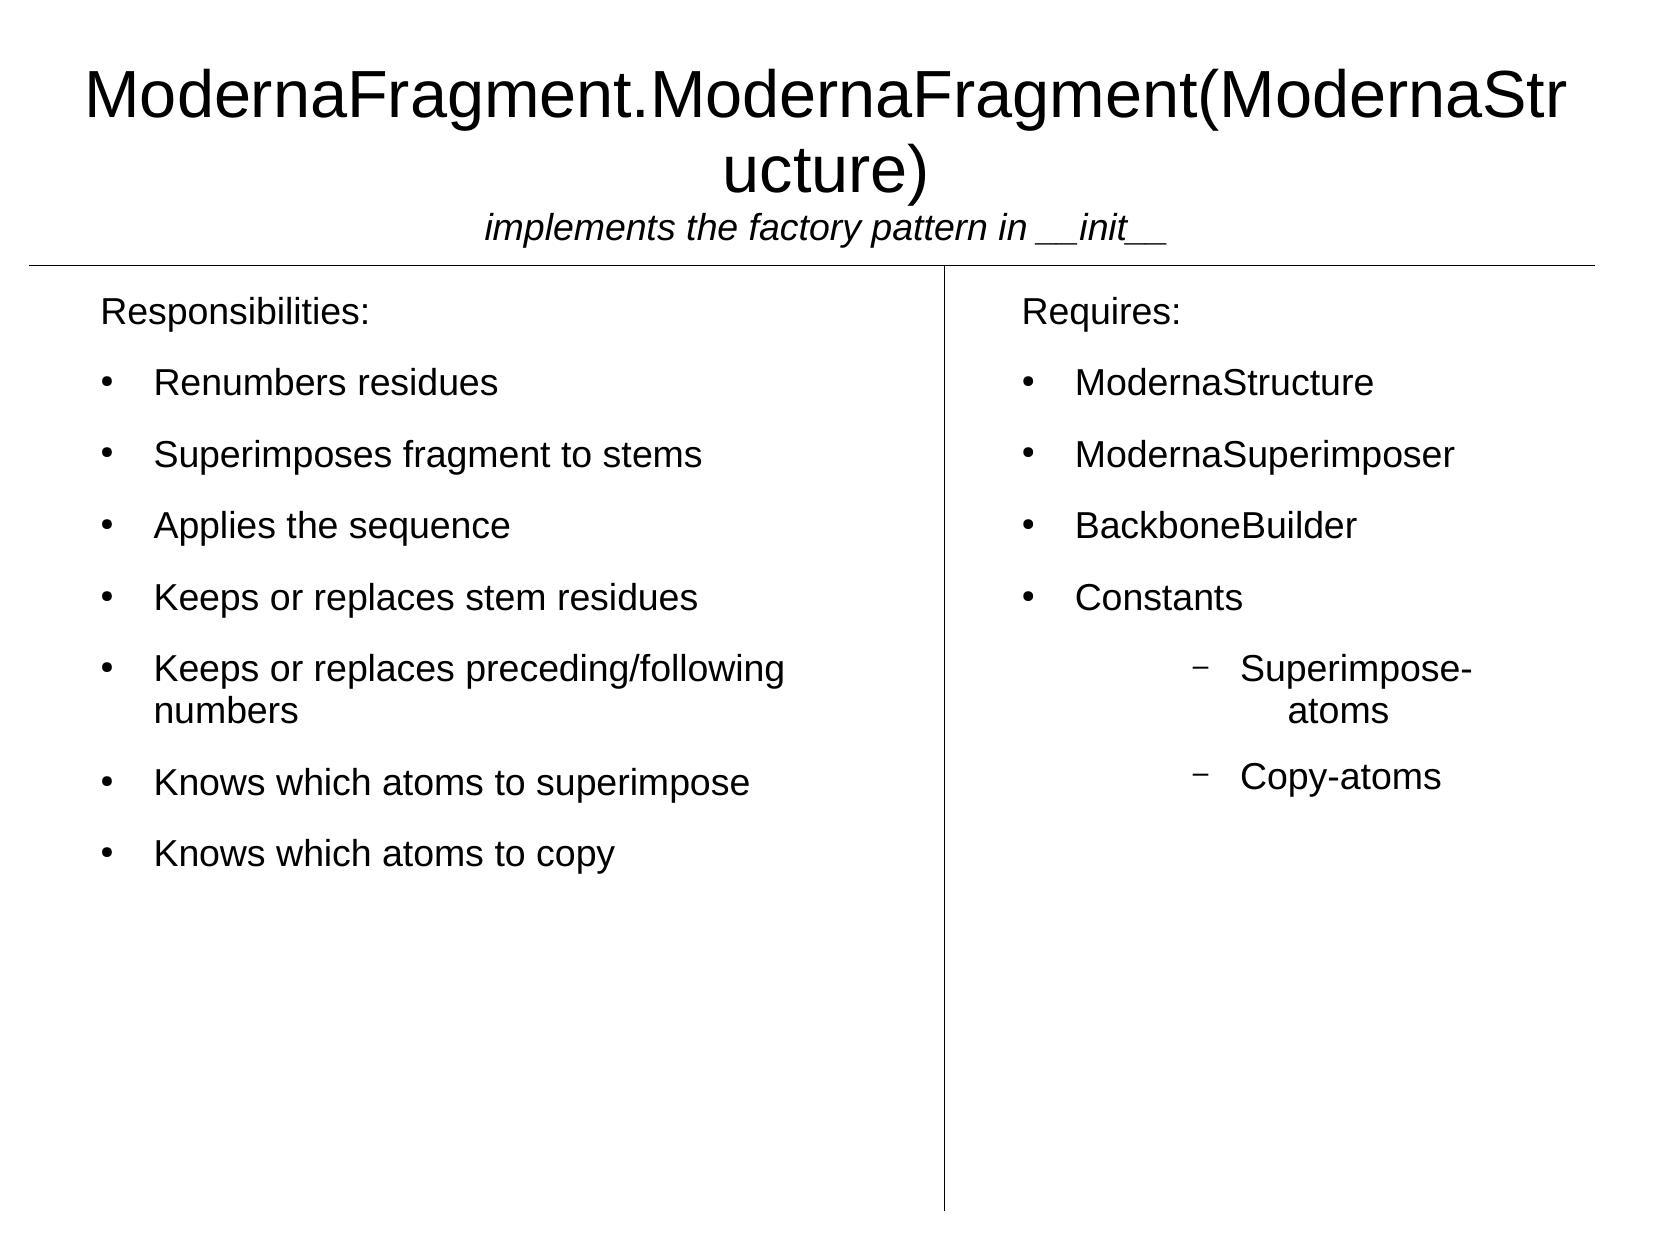

# ModernaFragment.ModernaFragment(ModernaStructure) implements the factory pattern in __init__
Responsibilities:
Renumbers residues
Superimposes fragment to stems
Applies the sequence
Keeps or replaces stem residues
Keeps or replaces preceding/following numbers
Knows which atoms to superimpose
Knows which atoms to copy
Requires:
ModernaStructure
ModernaSuperimposer
BackboneBuilder
Constants
Superimpose-atoms
Copy-atoms